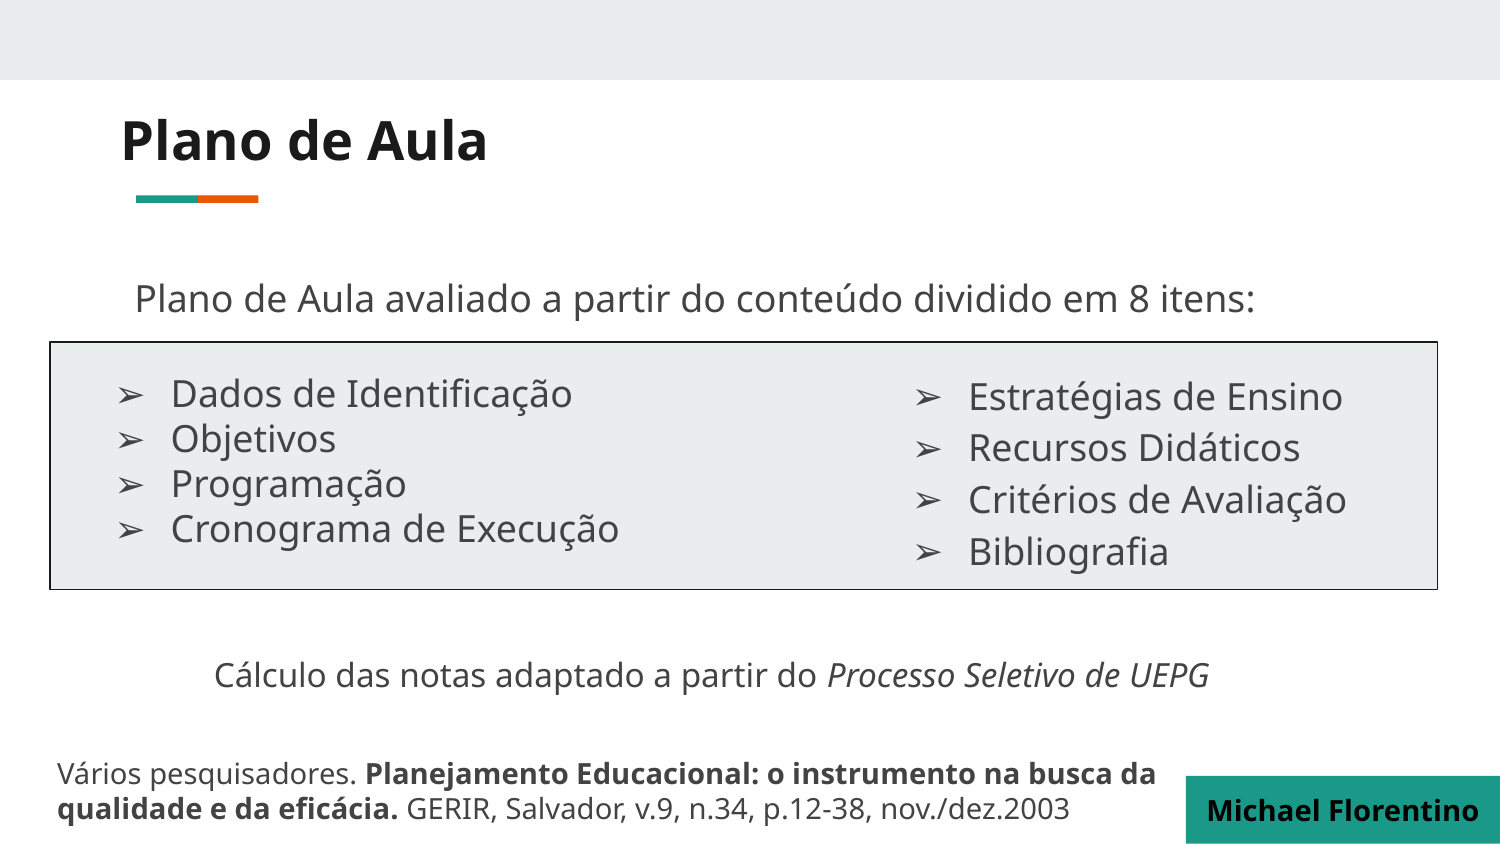

# Plano de Aula
Plano de Aula avaliado a partir do conteúdo dividido em 8 itens:
Estratégias de Ensino
Recursos Didáticos
Critérios de Avaliação
Bibliografia
Dados de Identificação
Objetivos
Programação
Cronograma de Execução
Cálculo das notas adaptado a partir do Processo Seletivo de UEPG
Vários pesquisadores. Planejamento Educacional: o instrumento na busca da qualidade e da eficácia. GERIR, Salvador, v.9, n.34, p.12-38, nov./dez.2003
Michael Florentino